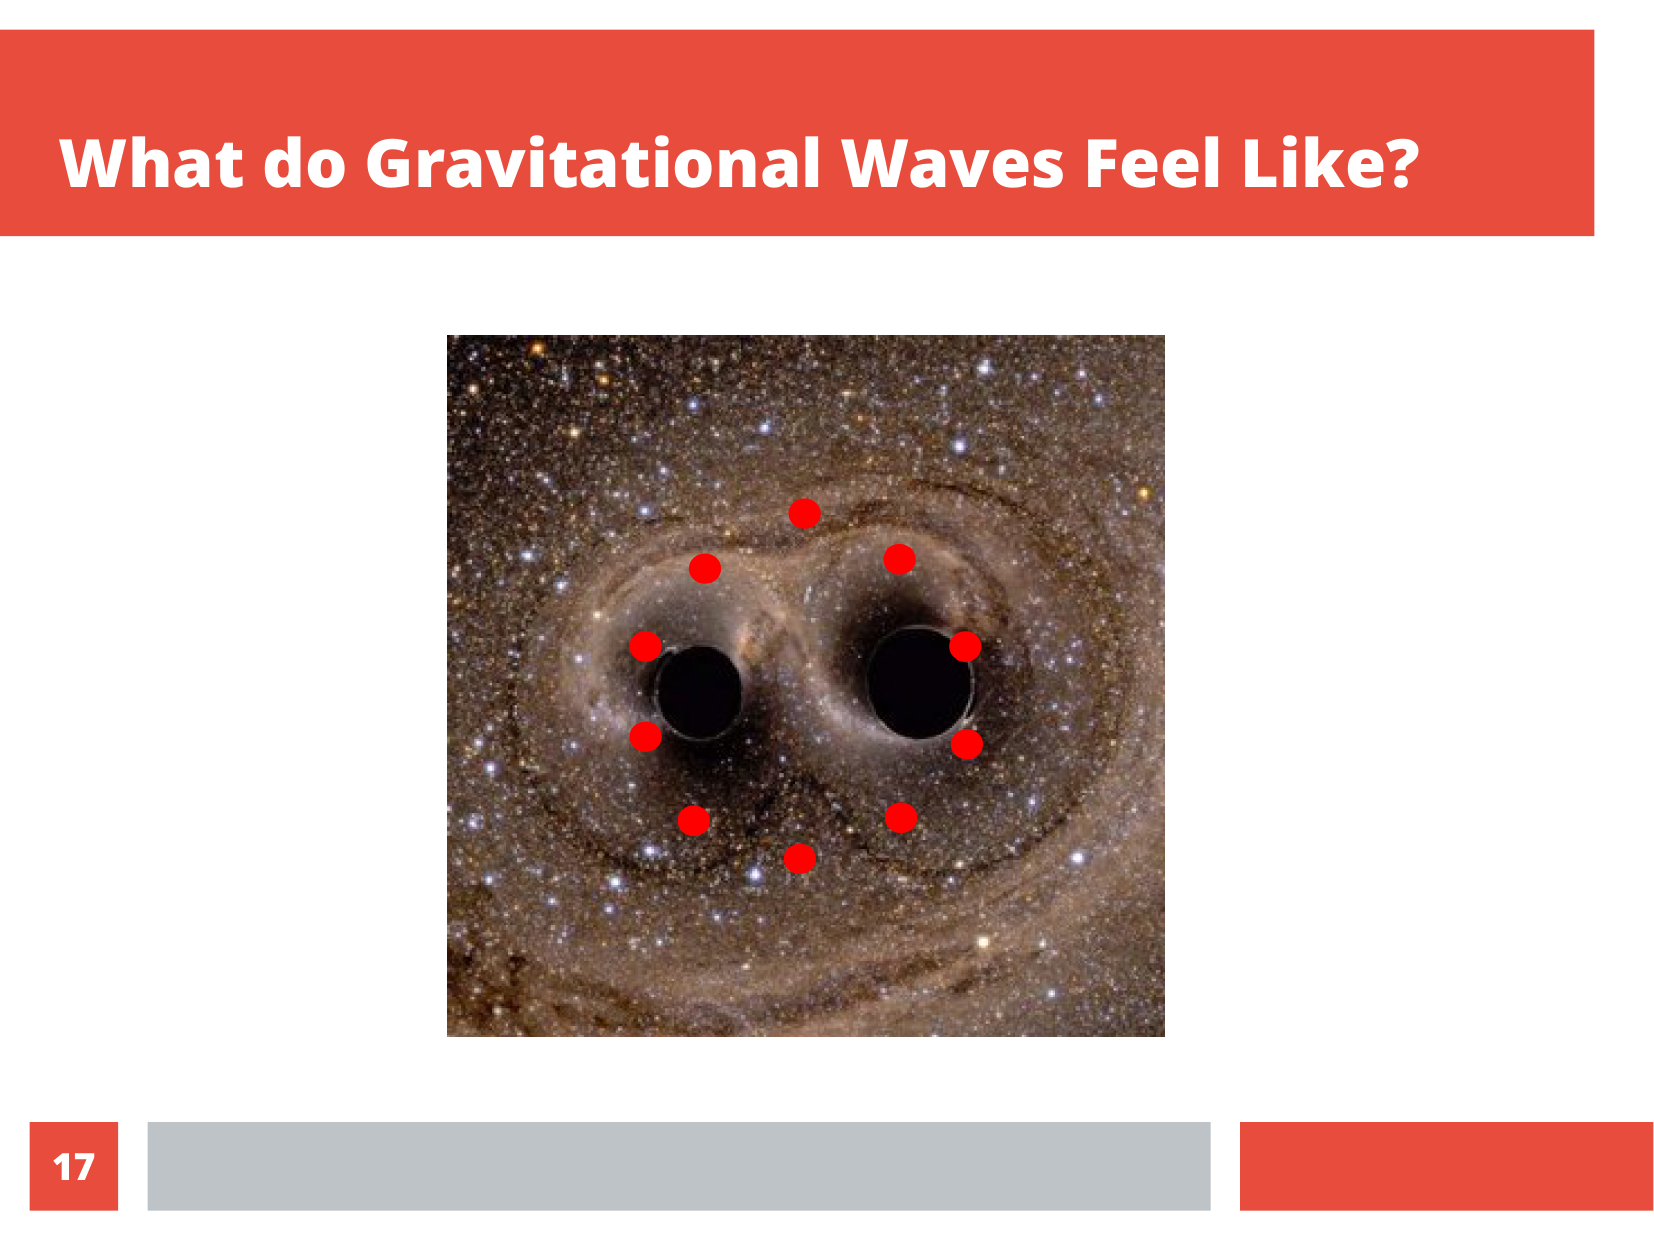

# What do Gravitational Waves Feel Like?
17